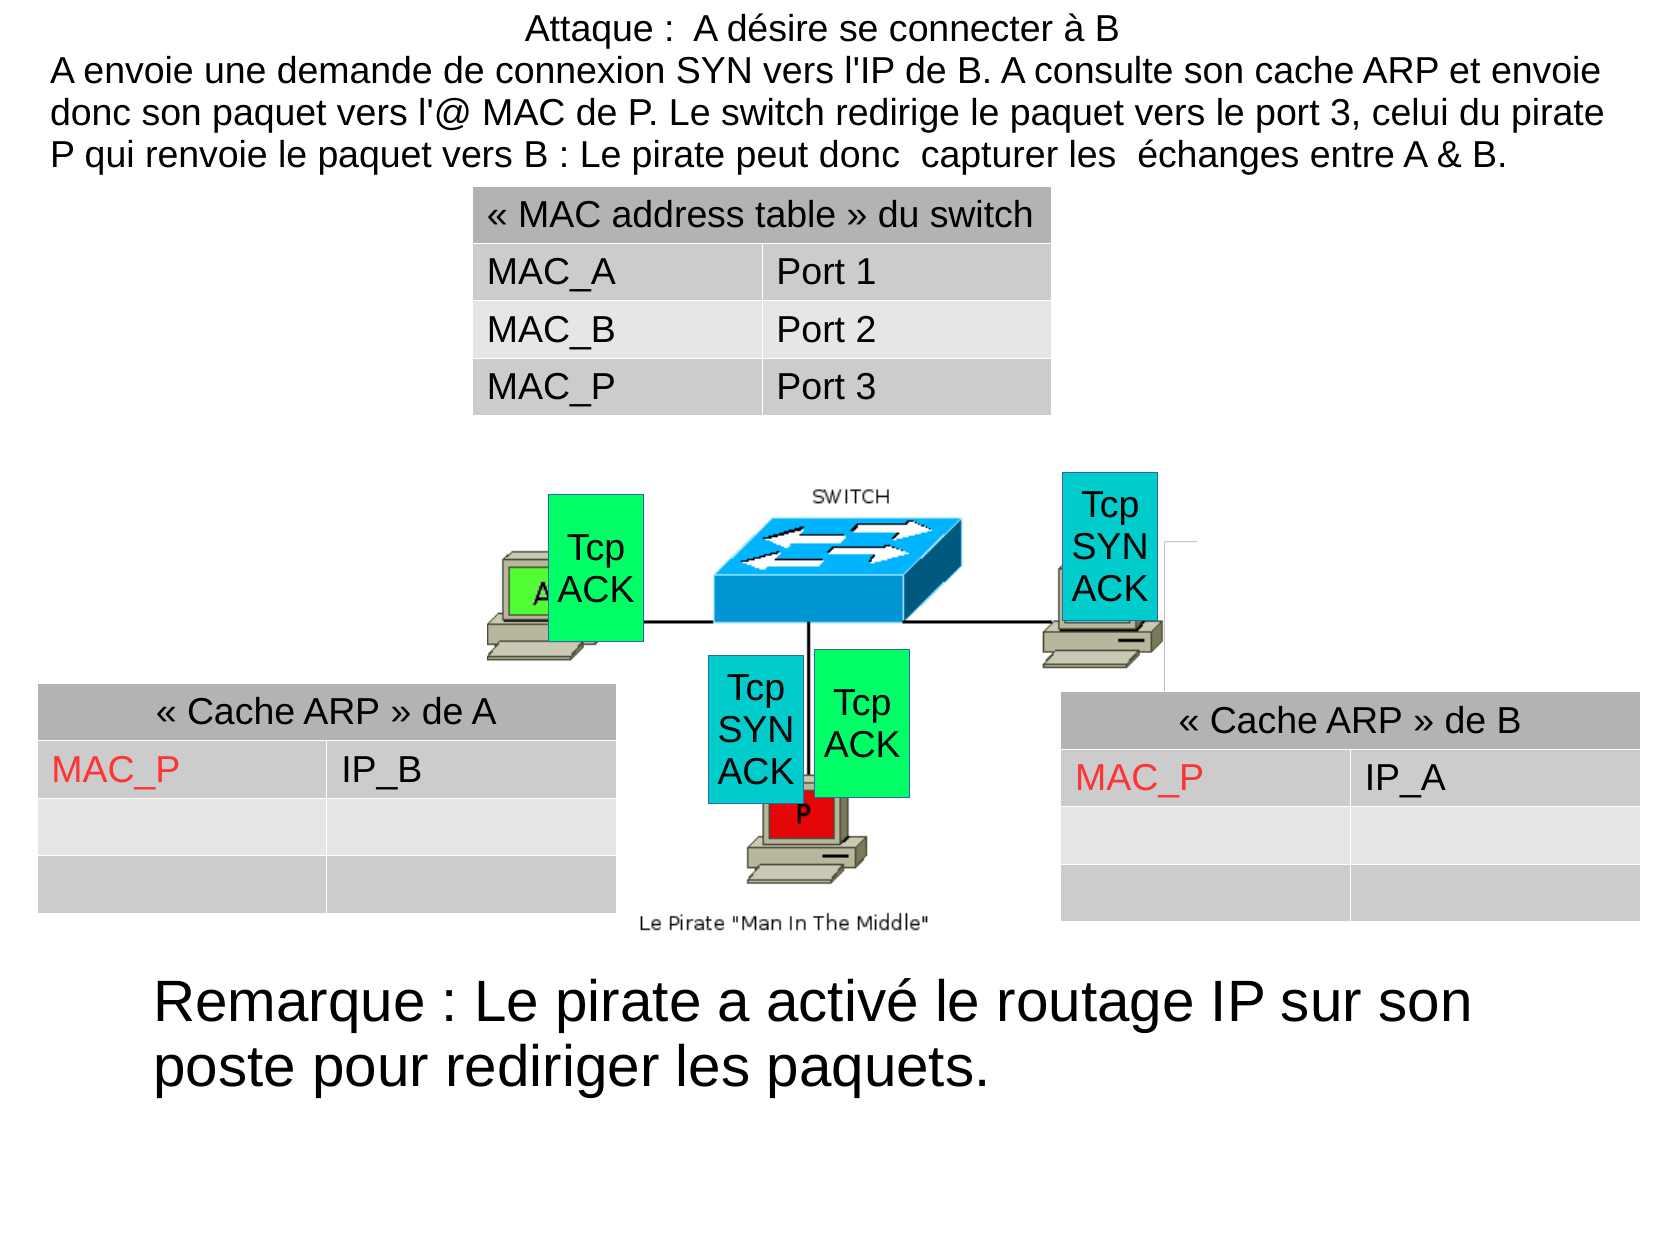

Attaque : A désire se connecter à B
A envoie une demande de connexion SYN vers l'IP de B. A consulte son cache ARP et envoie donc son paquet vers l'@ MAC de P. Le switch redirige le paquet vers le port 3, celui du pirate P qui renvoie le paquet vers B : Le pirate peut donc capturer les échanges entre A & B.
| « MAC address table » du switch | |
| --- | --- |
| MAC\_A | Port 1 |
| MAC\_B | Port 2 |
| MAC\_P | Port 3 |
Tcp
SYN
ACK
Tcp
SYN
Tcp
ACK
Tcp
SYN
Tcp
ACK
Tcp
SYN
ACK
| « Cache ARP » de A | |
| --- | --- |
| MAC\_P | IP\_B |
| | |
| | |
| « Cache ARP » de B | |
| --- | --- |
| MAC\_P | IP\_A |
| | |
| | |
# Remarque : Le pirate a activé le routage IP sur son poste pour rediriger les paquets.